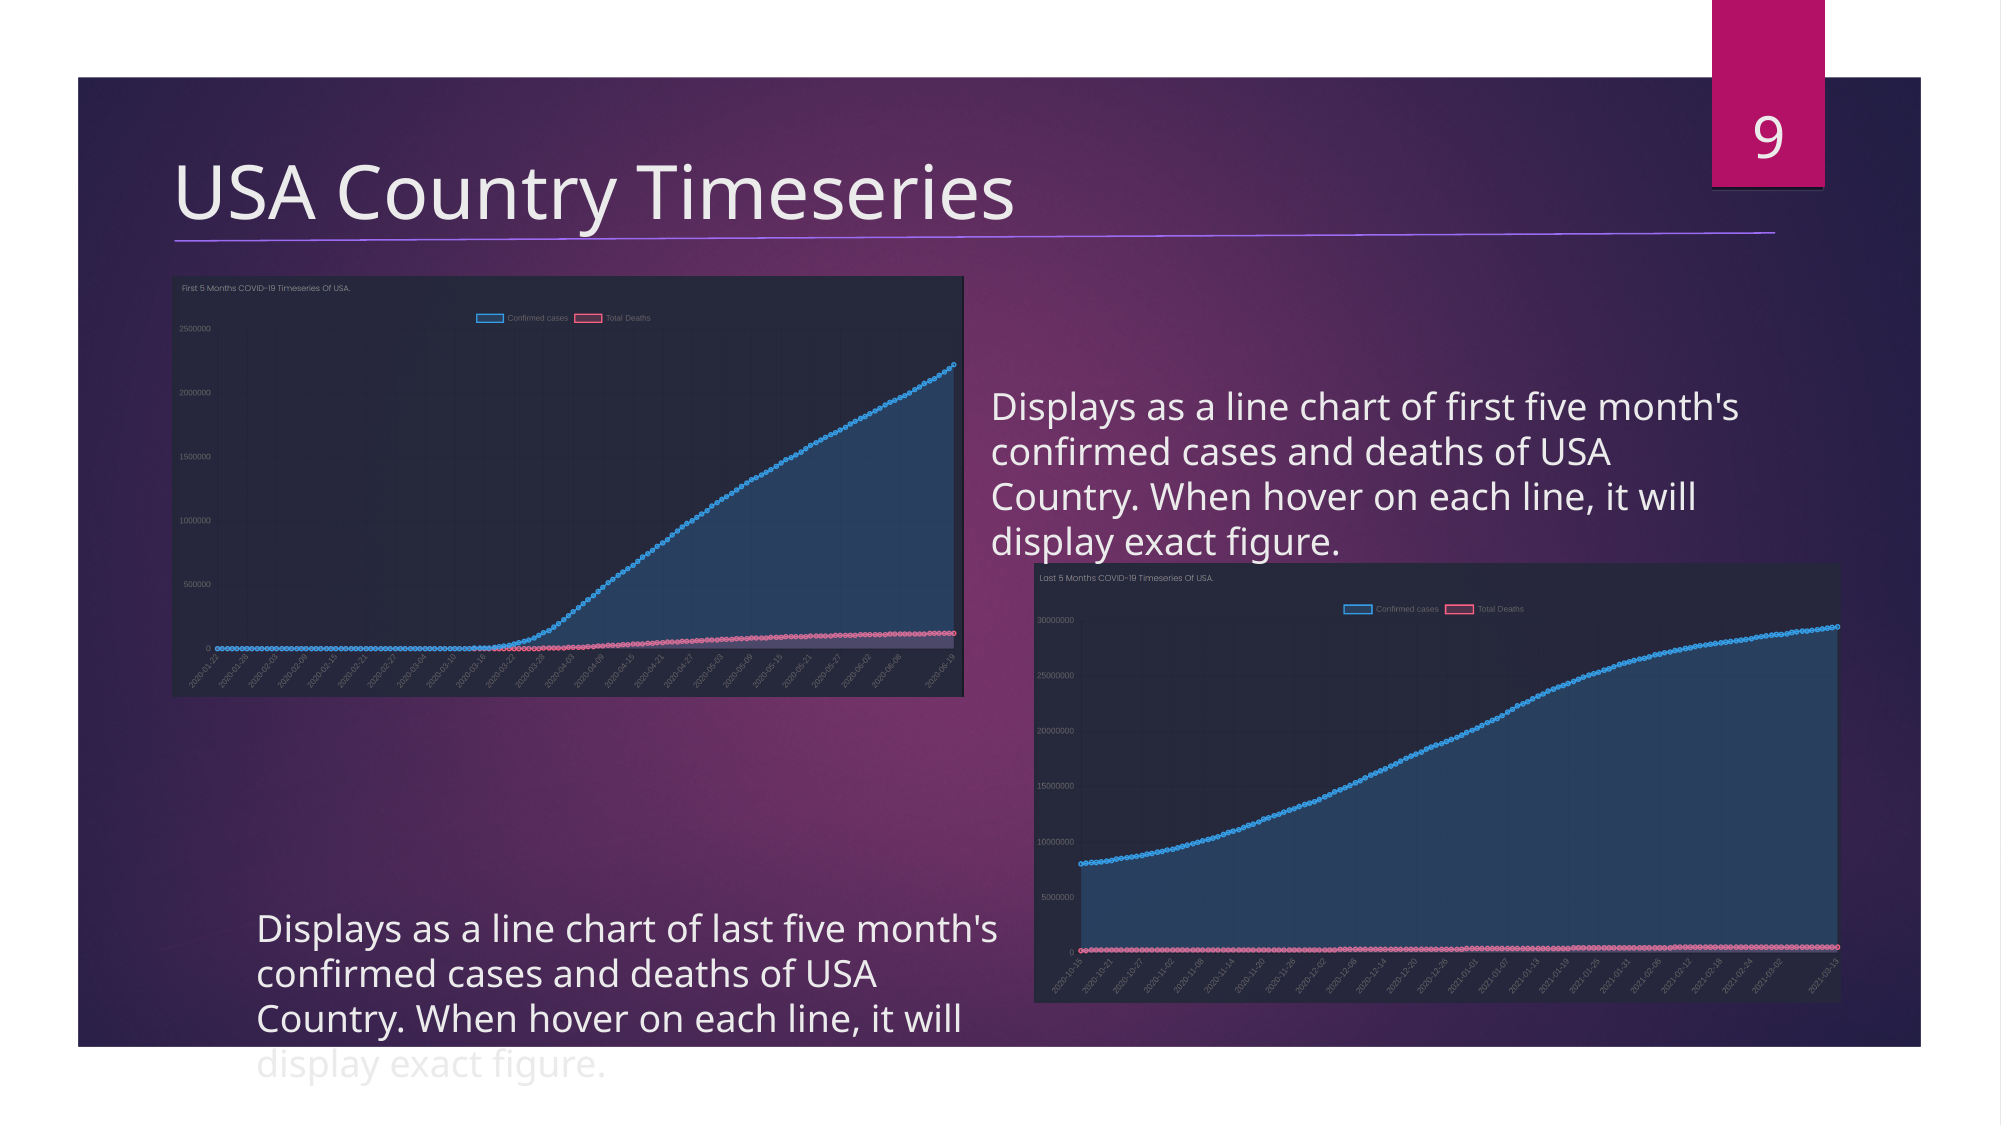

9
# USA Country Timeseries
Displays as a line chart of first five month's confirmed cases and deaths of USA Country. When hover on each line, it will display exact figure.
Displays as a line chart of last five month's confirmed cases and deaths of USA Country. When hover on each line, it will display exact figure.